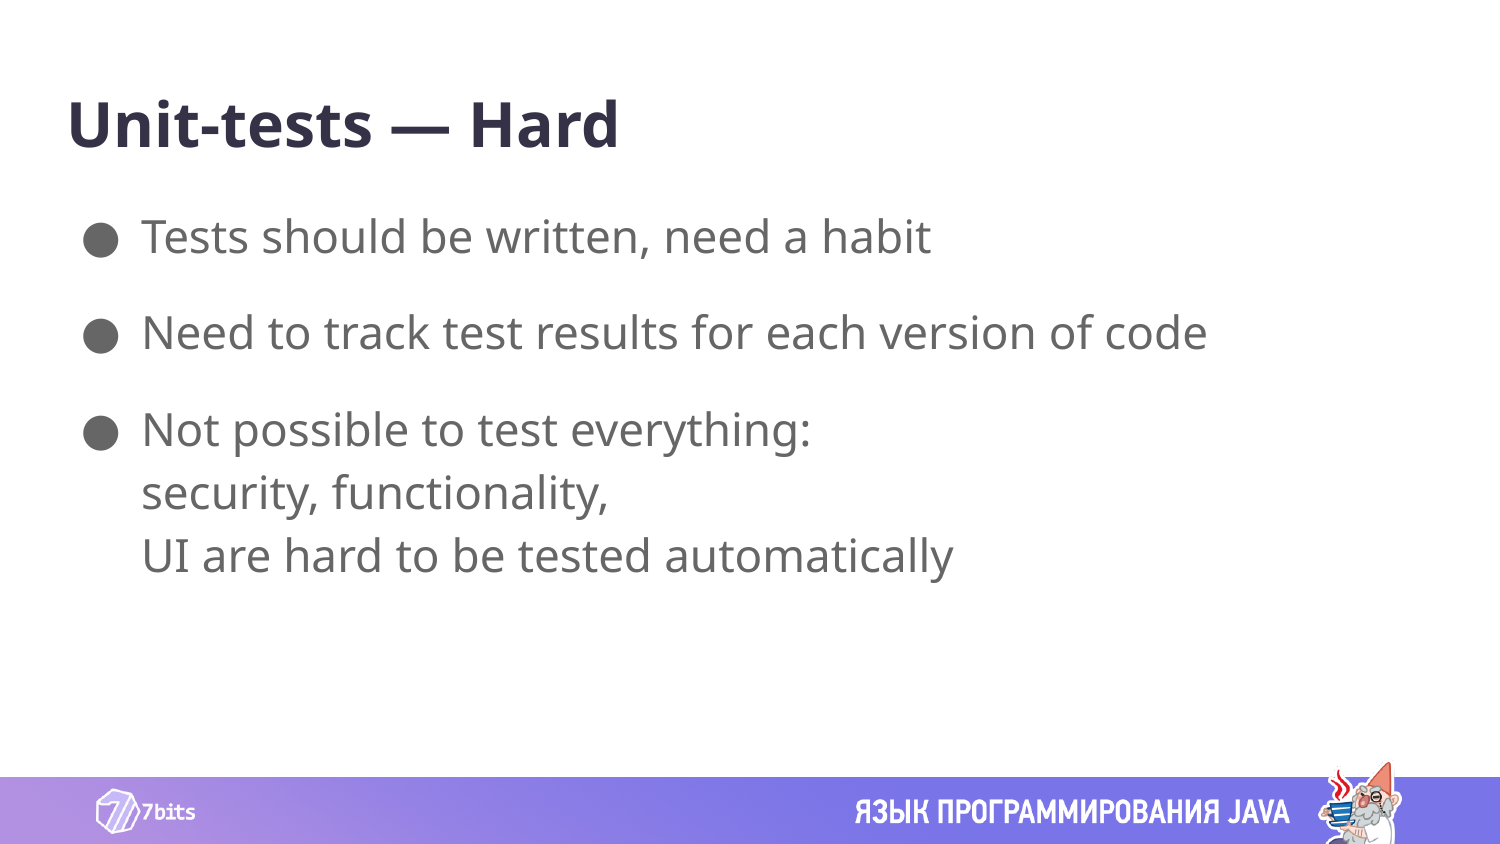

# Unit-tests — Hard
Tests should be written, need a habit
Need to track test results for each version of code
Not possible to test everything:
security, functionality,
UI are hard to be tested automatically